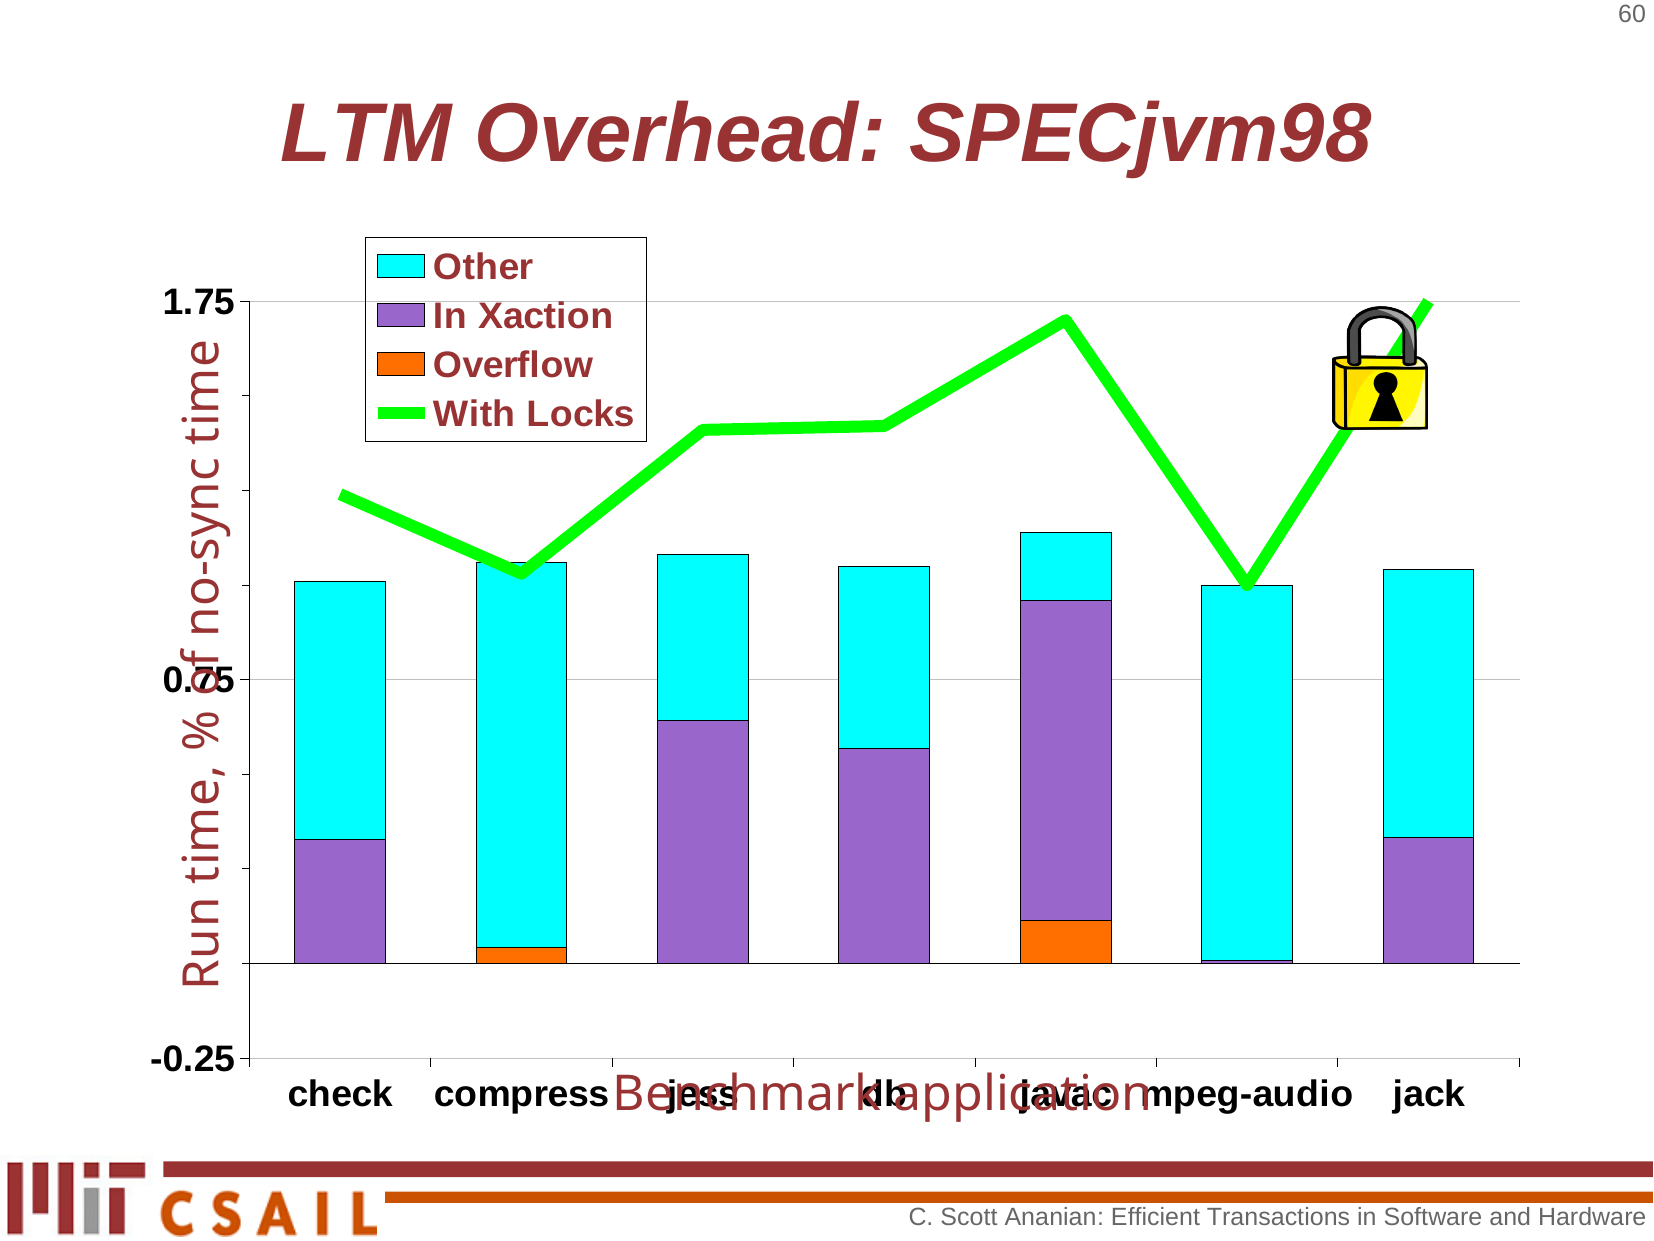

# LTM Overhead: SPECjvm98
### Chart
| Category | Overflow | In Xaction | Other | With Locks |
|---|---|---|---|---|
| check | 0.0001 | 0.3282 | 0.6817 | 1.24 |
| compress | 0.04134 | 0.0 | 1.01866 | 1.03 |
| jess | 0.0001 | 0.6414 | 0.4385 | 1.41 |
| db | 0.0 | 0.567 | 0.483 | 1.42 |
| javac | 0.114 | 0.8459 | 0.1801 | 1.7 |
| mpeg-audio | 0.0 | 0.008 | 0.992 | 1.0 |
| jack | 0.0001 | 0.3337 | 0.7062 | 1.75 |